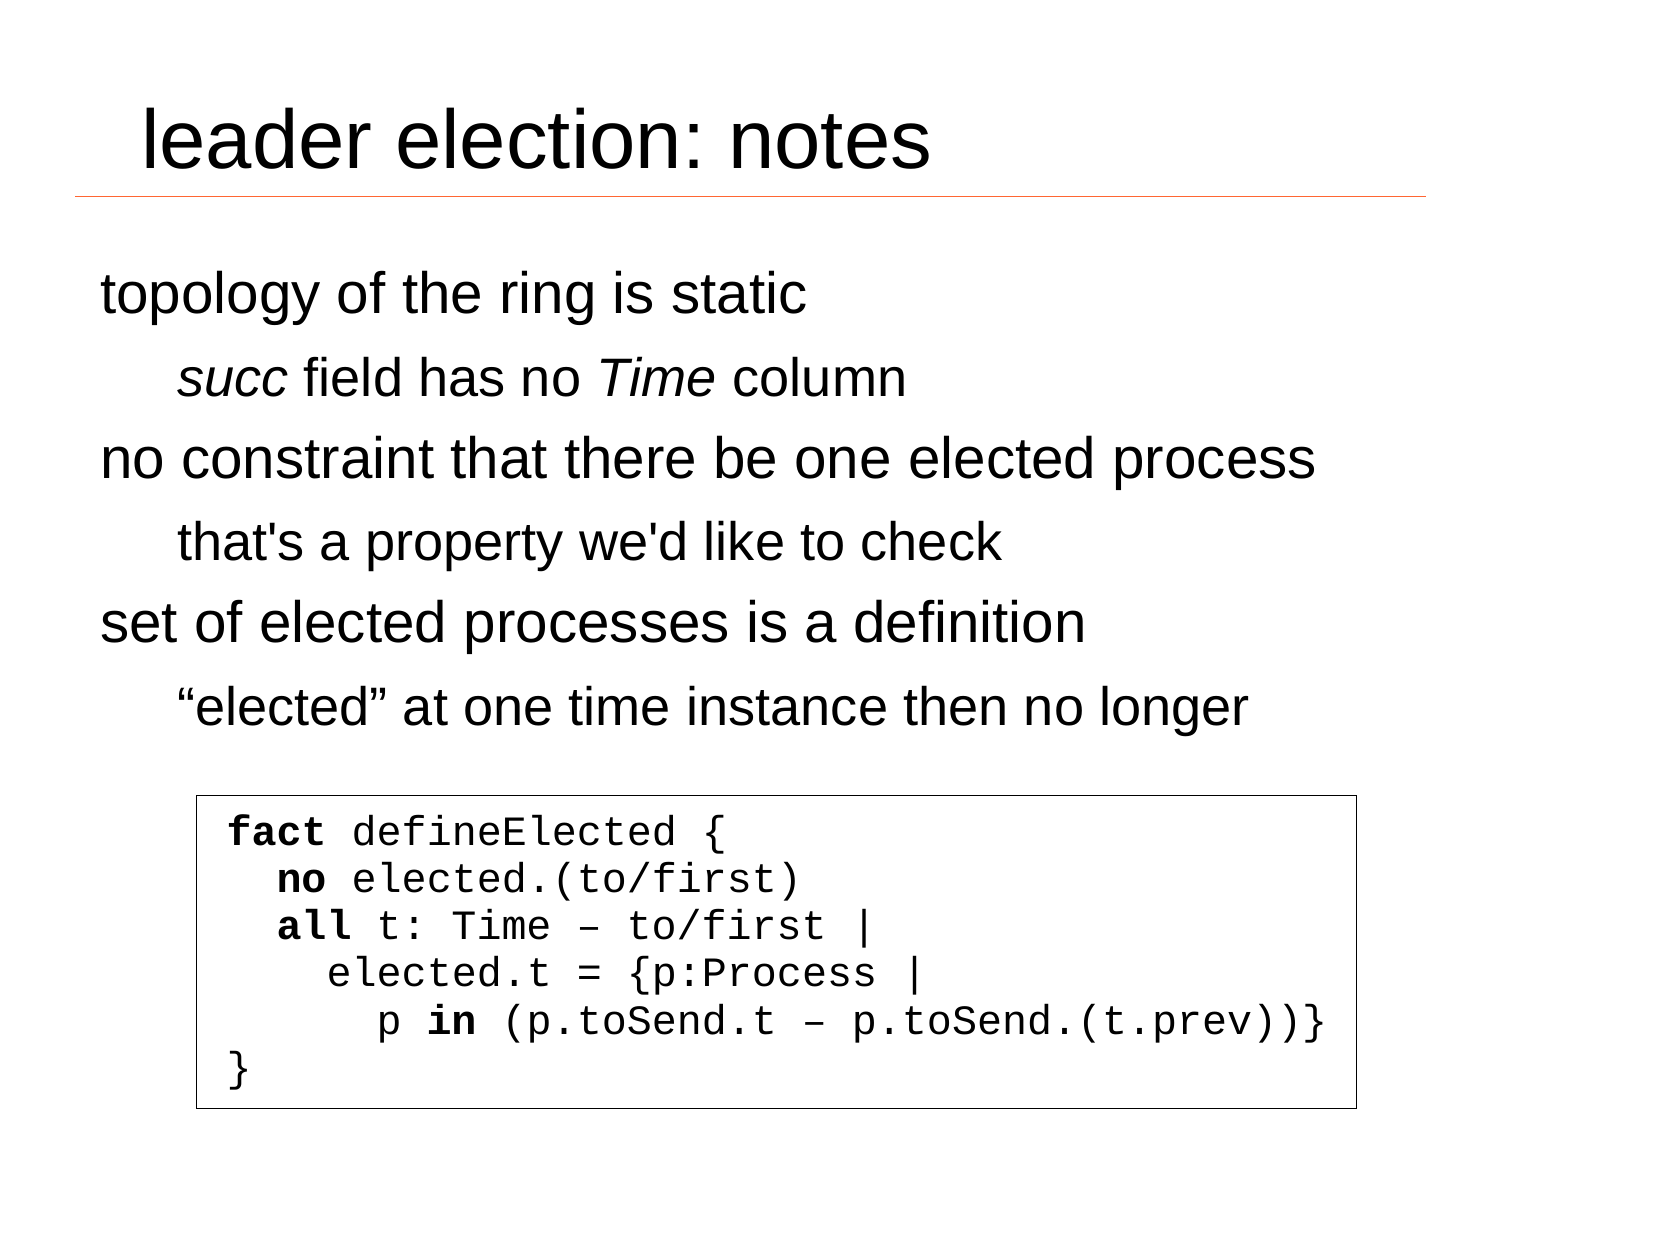

# leader election: notes
topology of the ring is static
succ field has no Time column
no constraint that there be one elected process
that's a property we'd like to check
set of elected processes is a definition
“elected” at one time instance then no longer
fact defineElected {
 no elected.(to/first)
 all t: Time – to/first |
 elected.t = {p:Process |
 p in (p.toSend.t – p.toSend.(t.prev))}
}